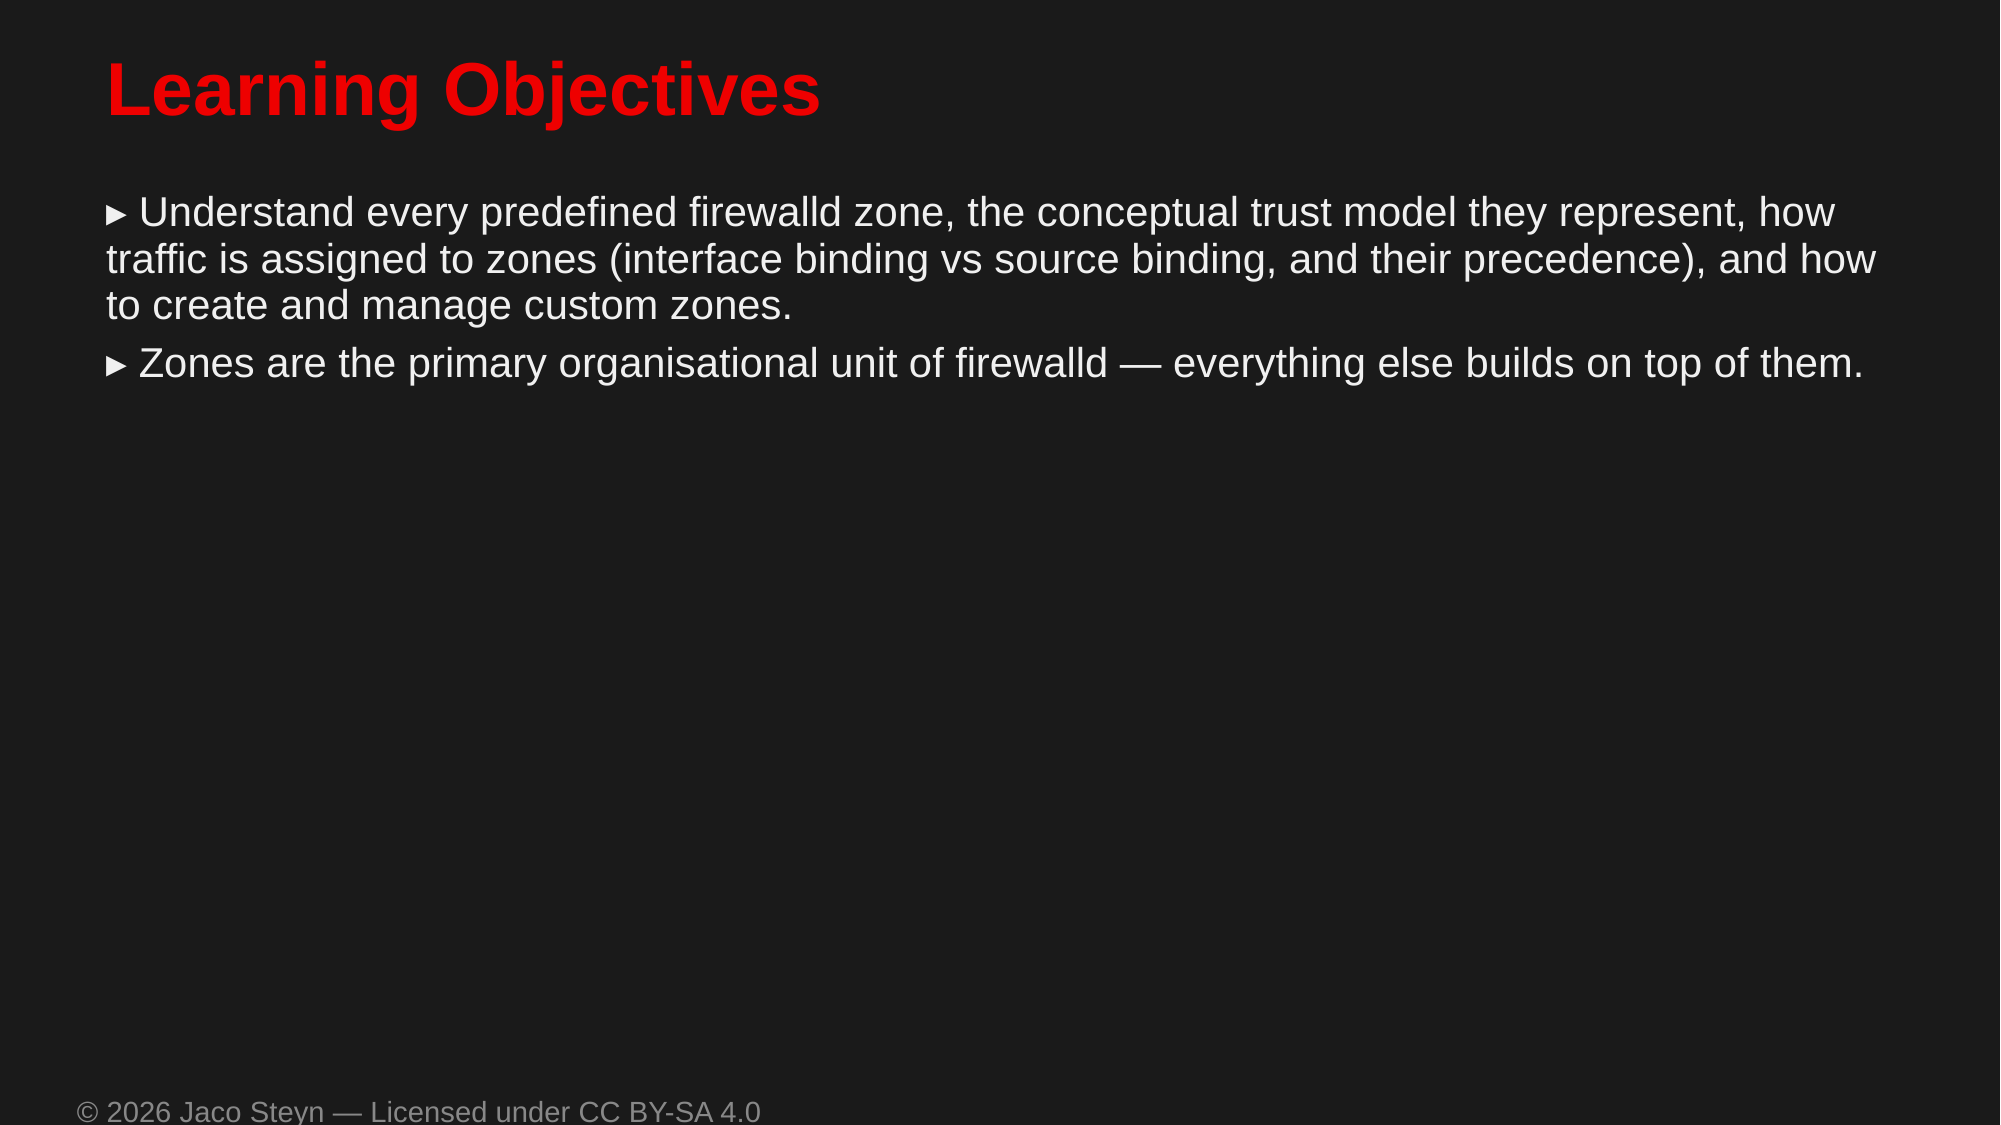

Learning Objectives
▸ Understand every predefined firewalld zone, the conceptual trust model they represent, how traffic is assigned to zones (interface binding vs source binding, and their precedence), and how to create and manage custom zones.
▸ Zones are the primary organisational unit of firewalld — everything else builds on top of them.
© 2026 Jaco Steyn — Licensed under CC BY-SA 4.0